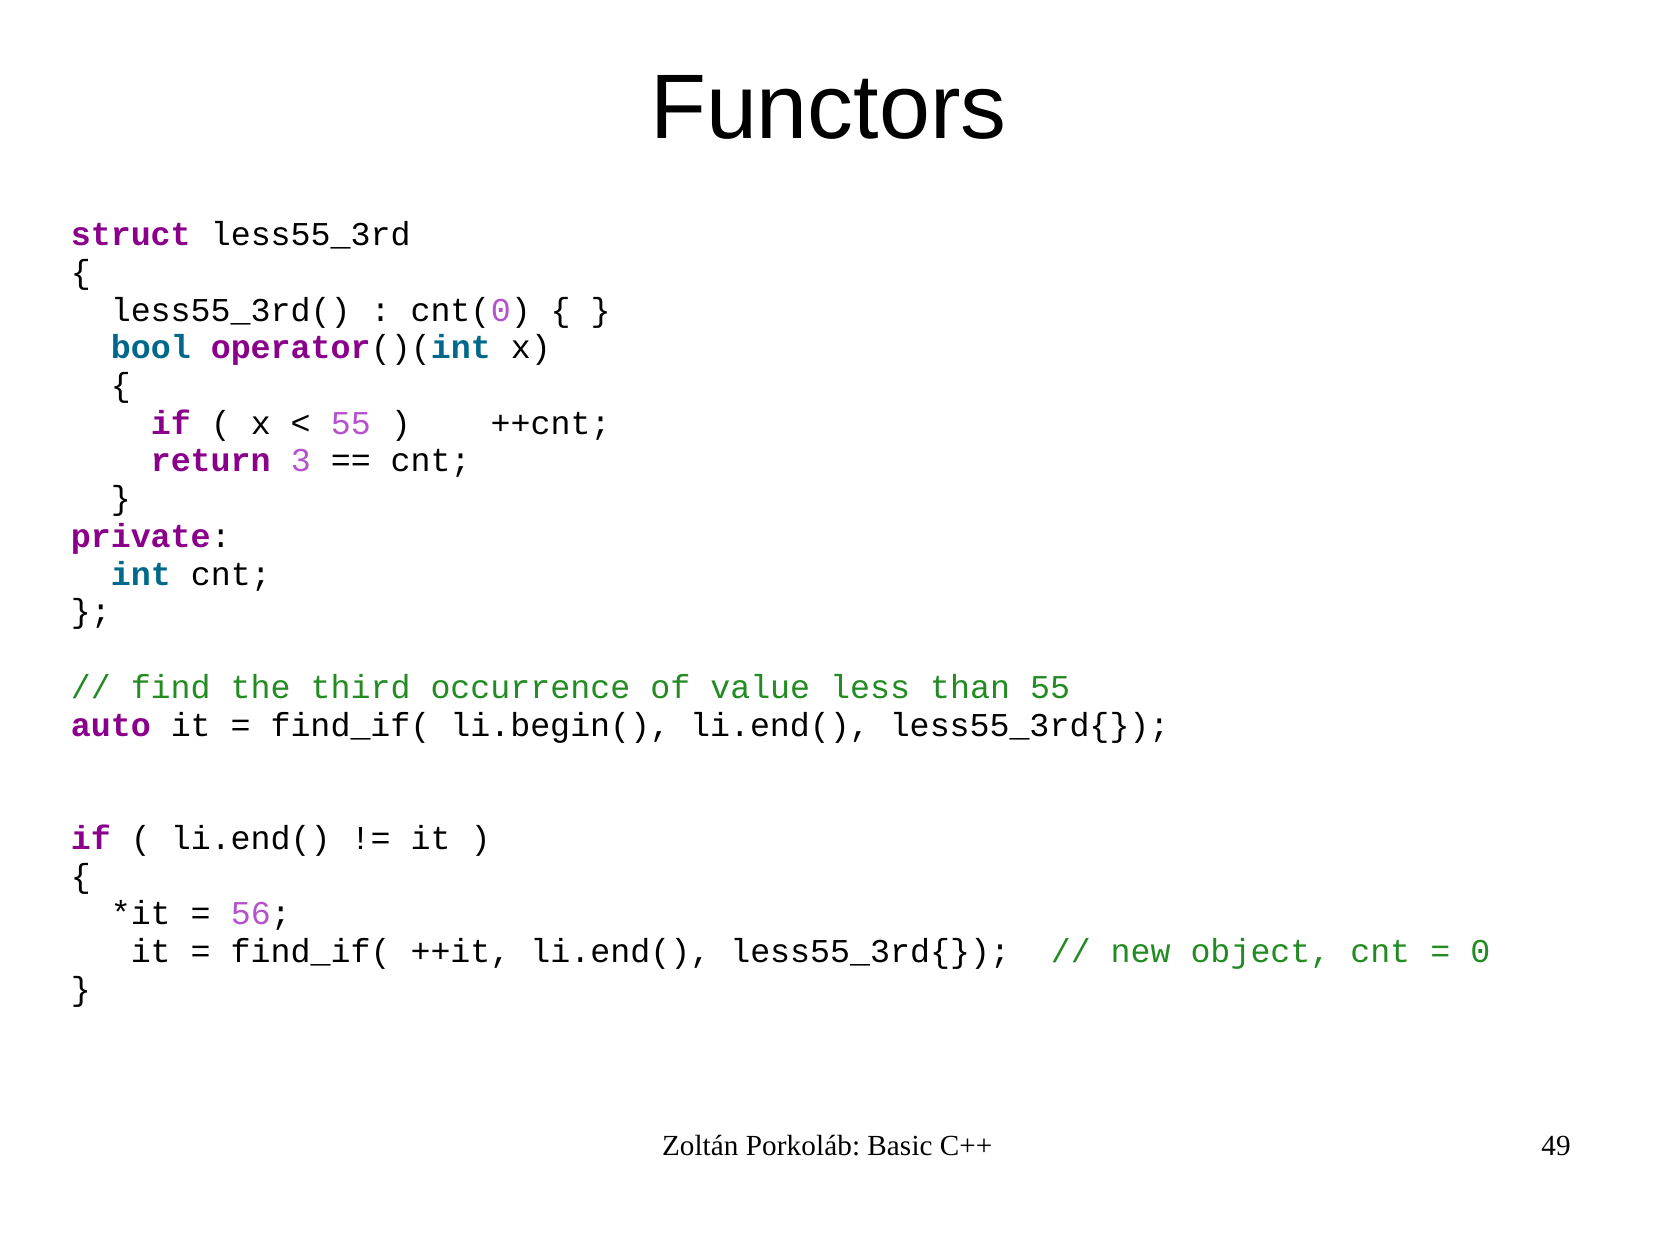

# Functors
struct less55_3rd
{
 less55_3rd() : cnt(0) { }
 bool operator()(int x)
 {
 if ( x < 55 ) ++cnt;
 return 3 == cnt;
 }
private:
 int cnt;
};
// find the third occurrence of value less than 55
auto it = find_if( li.begin(), li.end(), less55_3rd{});
if ( li.end() != it )
{
 *it = 56;
 it = find_if( ++it, li.end(), less55_3rd{}); // new object, cnt = 0
}
Zoltán Porkoláb: Basic C++
49